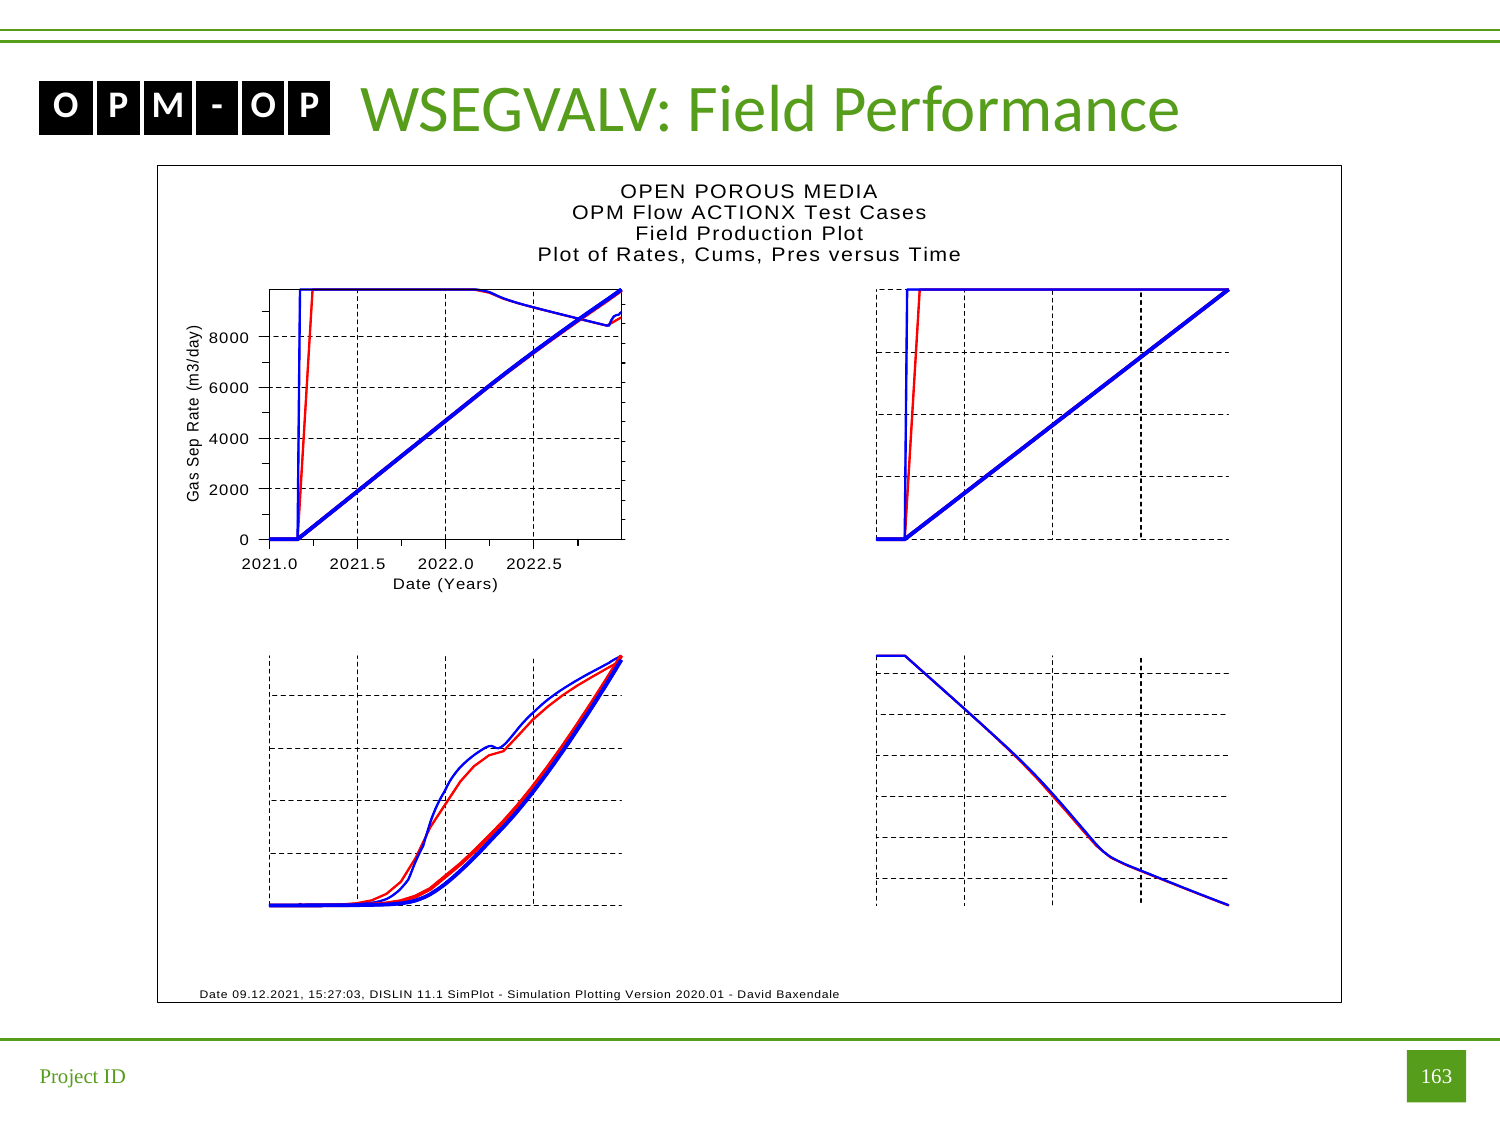

# WSEGVALV: Field Performance
Project ID
163